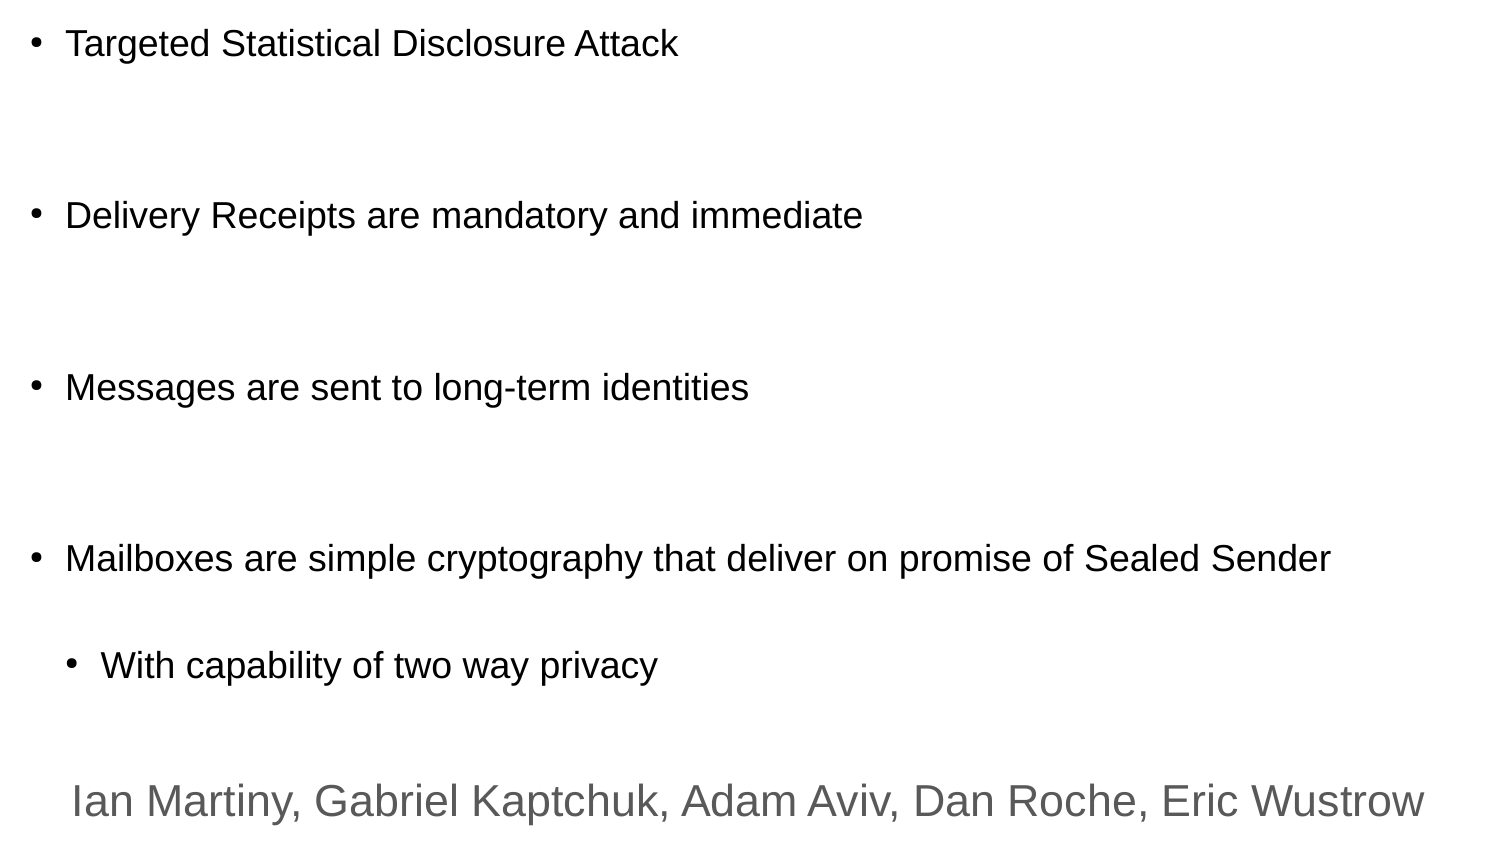

Targeted Statistical Disclosure Attack
Delivery Receipts are mandatory and immediate
Messages are sent to long-term identities
Mailboxes are simple cryptography that deliver on promise of Sealed Sender
With capability of two way privacy
Ian Martiny, Gabriel Kaptchuk, Adam Aviv, Dan Roche, Eric Wustrow